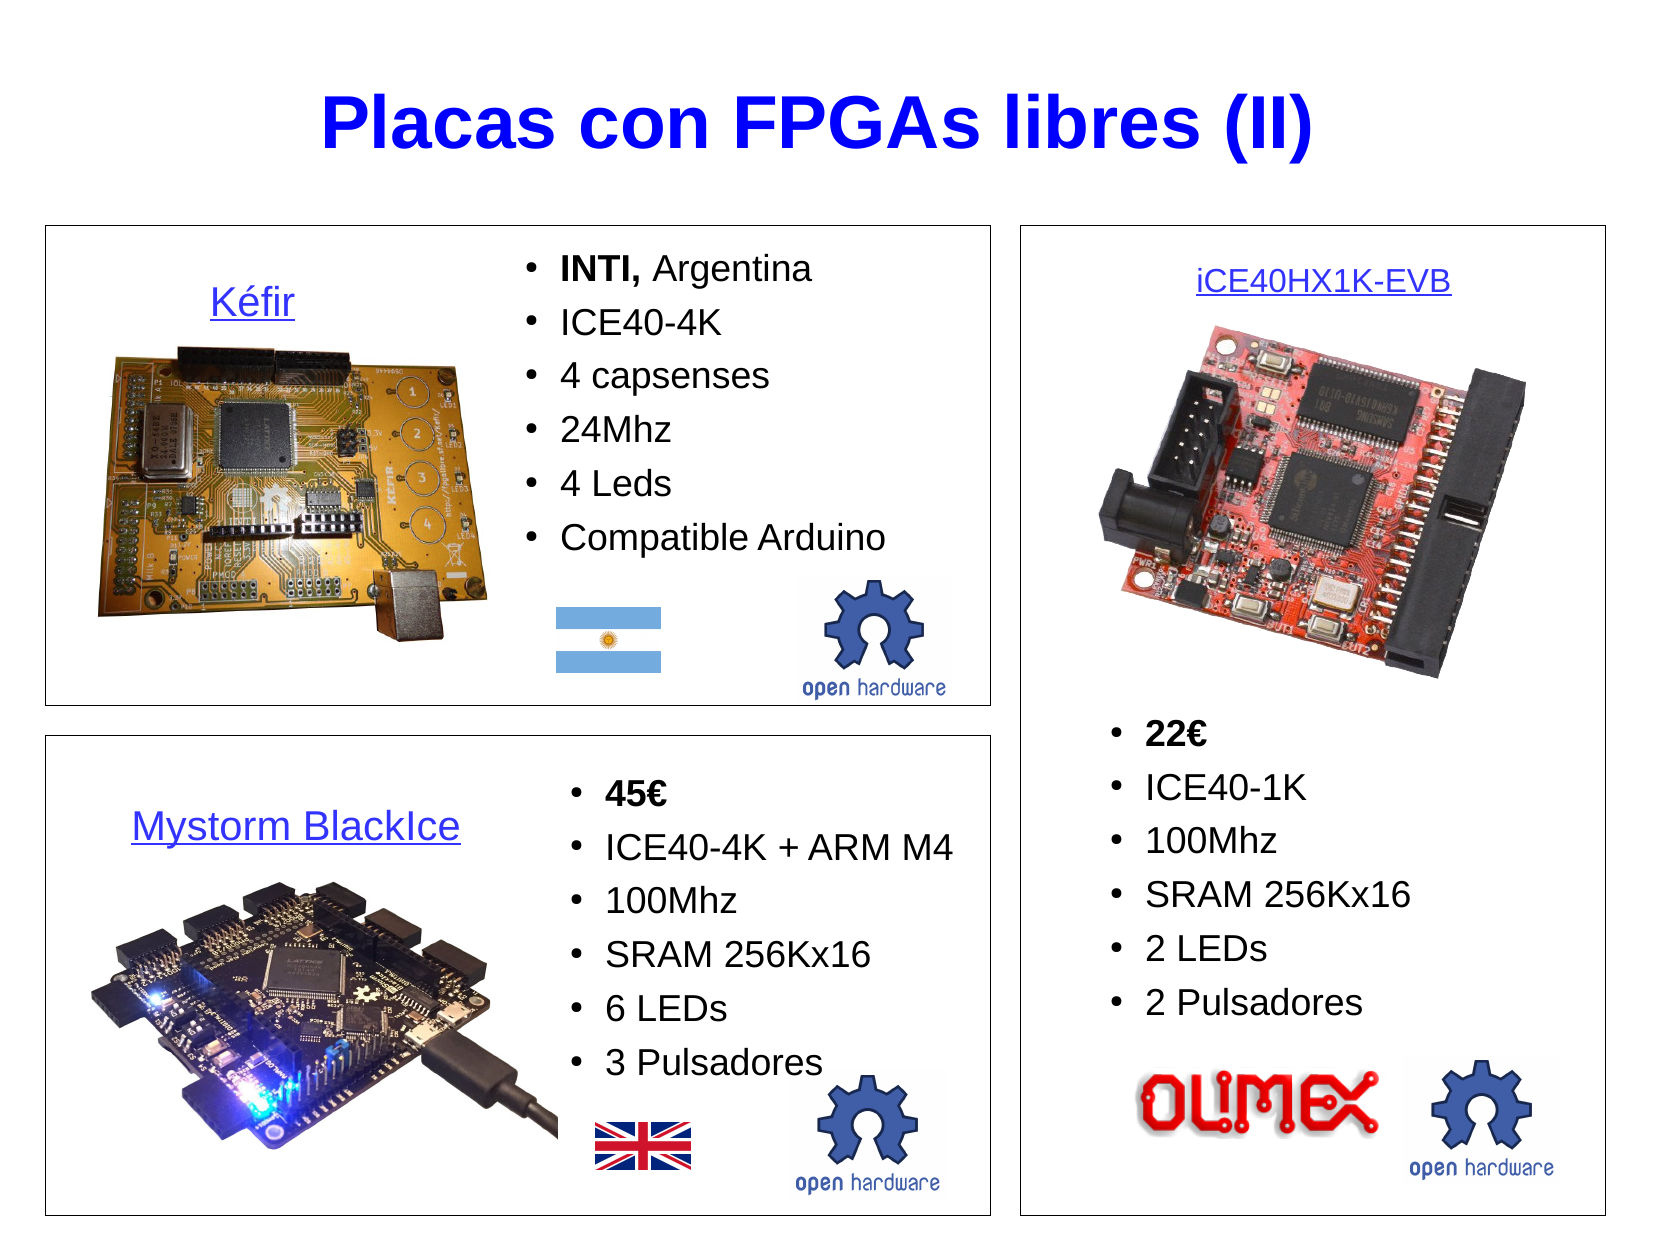

Placas con FPGAs libres (II)
INTI, Argentina
ICE40-4K
4 capsenses
24Mhz
4 Leds
Compatible Arduino
iCE40HX1K-EVB
Kéfir
22€
ICE40-1K
100Mhz
SRAM 256Kx16
2 LEDs
2 Pulsadores
45€
ICE40-4K + ARM M4
100Mhz
SRAM 256Kx16
6 LEDs
3 Pulsadores
Mystorm BlackIce